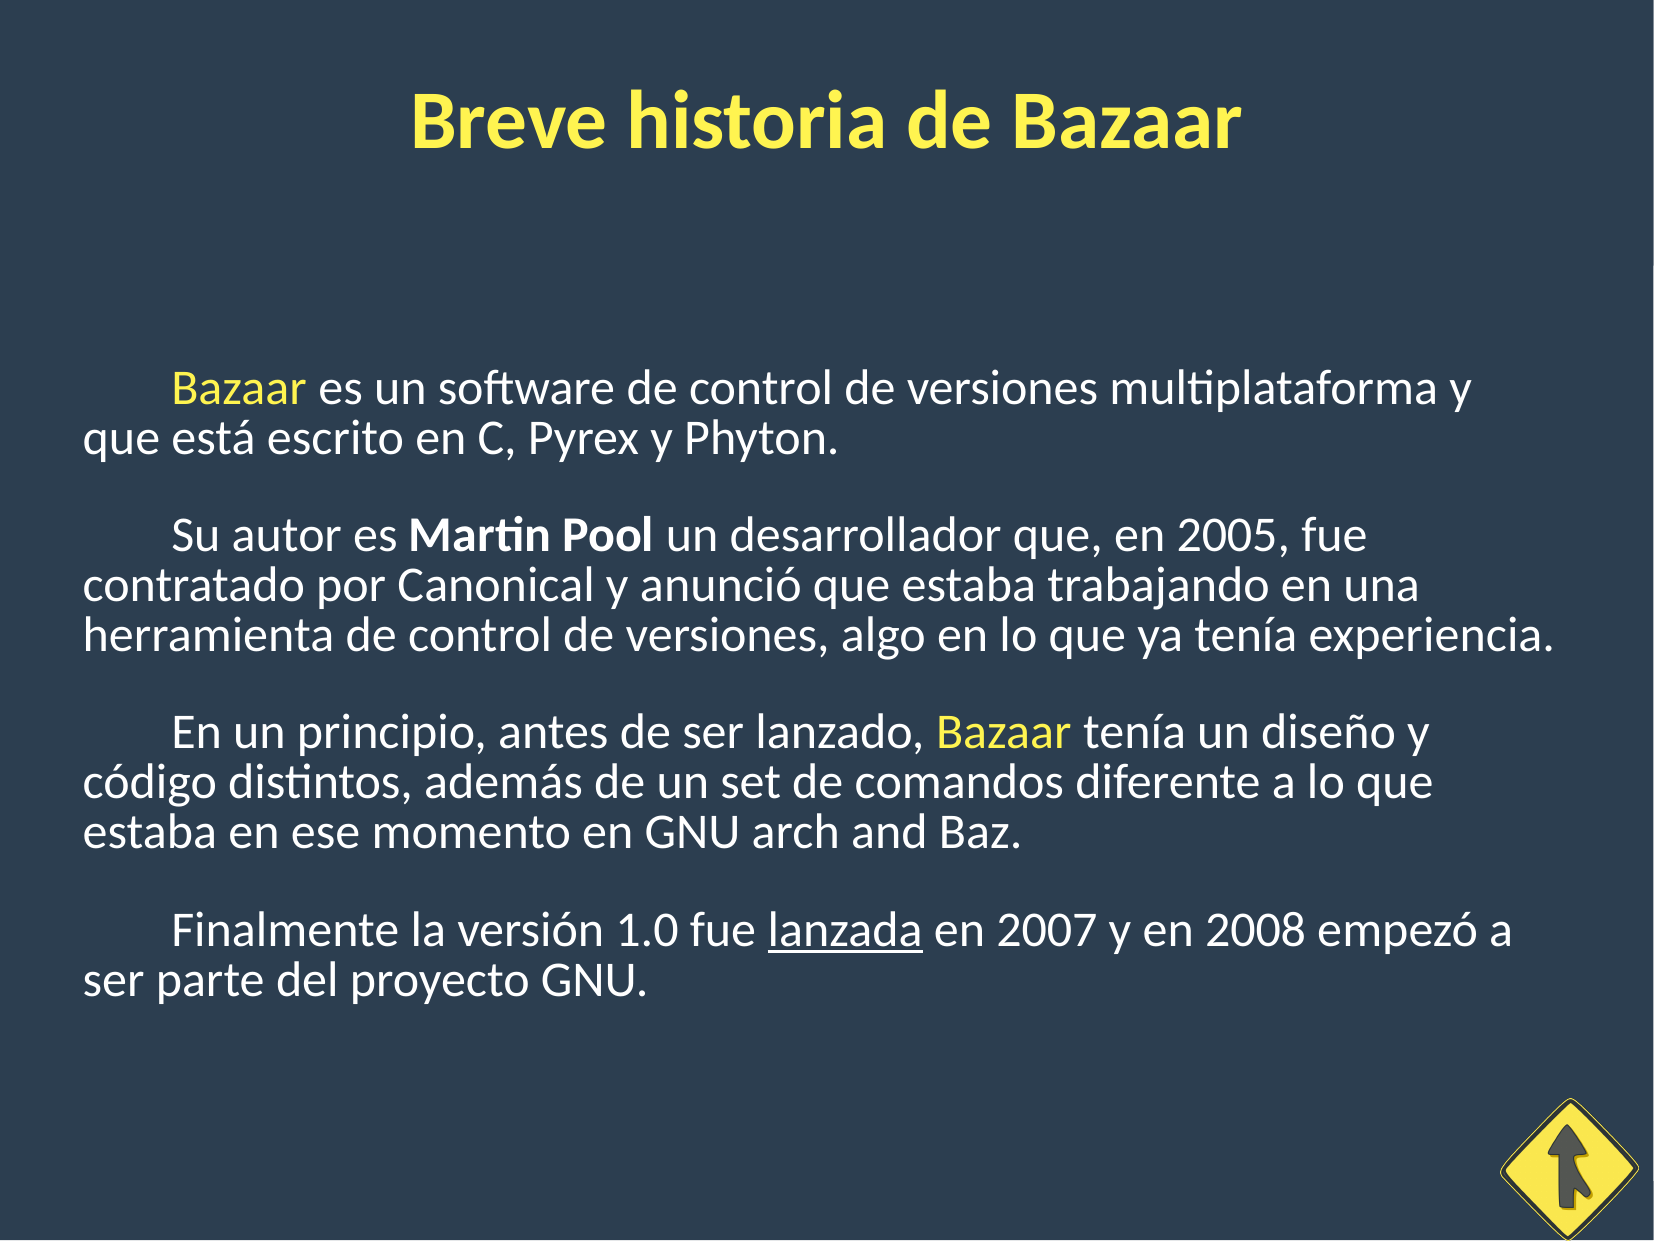

# Breve historia de Bazaar
Bazaar es un software de control de versiones multiplataforma y que está escrito en C, Pyrex y Phyton.
Su autor es Martin Pool un desarrollador que, en 2005, fue contratado por Canonical y anunció que estaba trabajando en una herramienta de control de versiones, algo en lo que ya tenía experiencia.
En un principio, antes de ser lanzado, Bazaar tenía un diseño y código distintos, además de un set de comandos diferente a lo que estaba en ese momento en GNU arch and Baz.
Finalmente la versión 1.0 fue lanzada en 2007 y en 2008 empezó a ser parte del proyecto GNU.